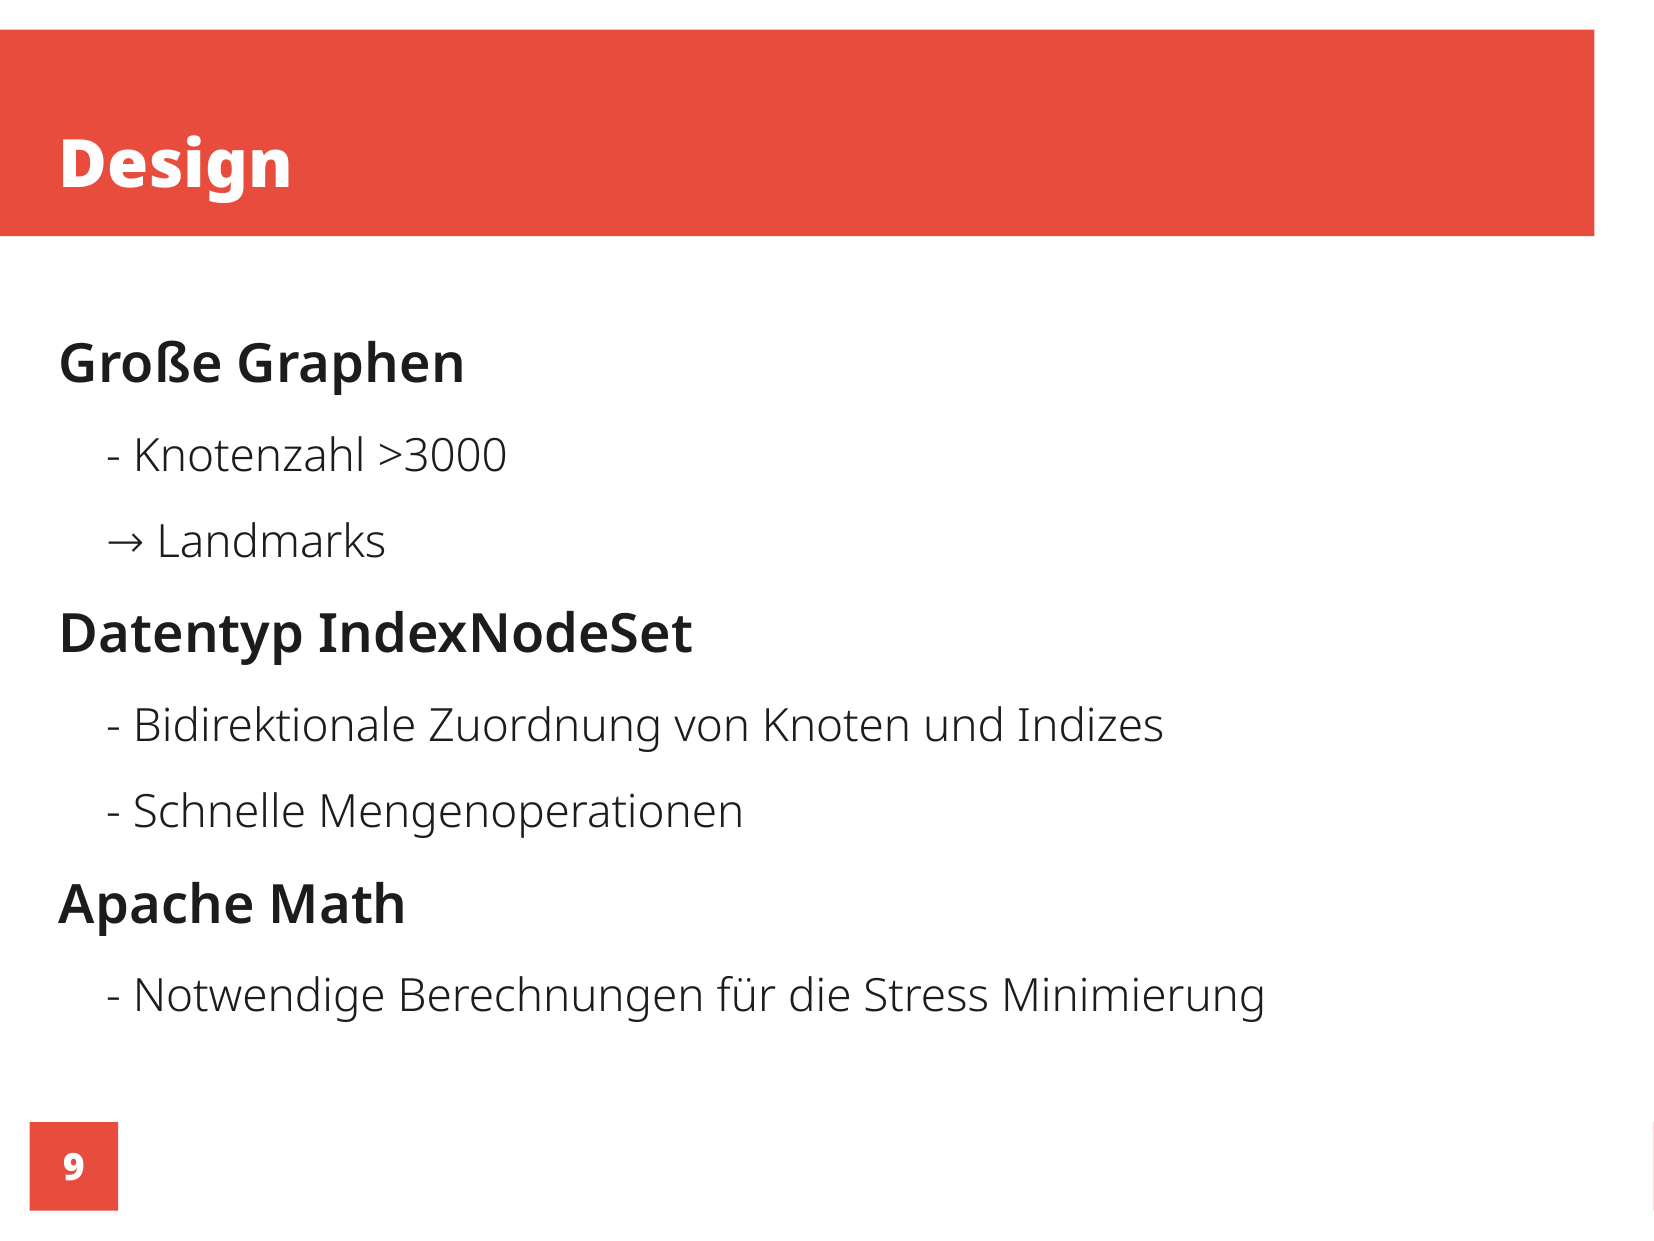

# Design
Große Graphen
- Knotenzahl >3000
→ Landmarks
Datentyp IndexNodeSet
- Bidirektionale Zuordnung von Knoten und Indizes
- Schnelle Mengenoperationen
Apache Math
- Notwendige Berechnungen für die Stress Minimierung
9